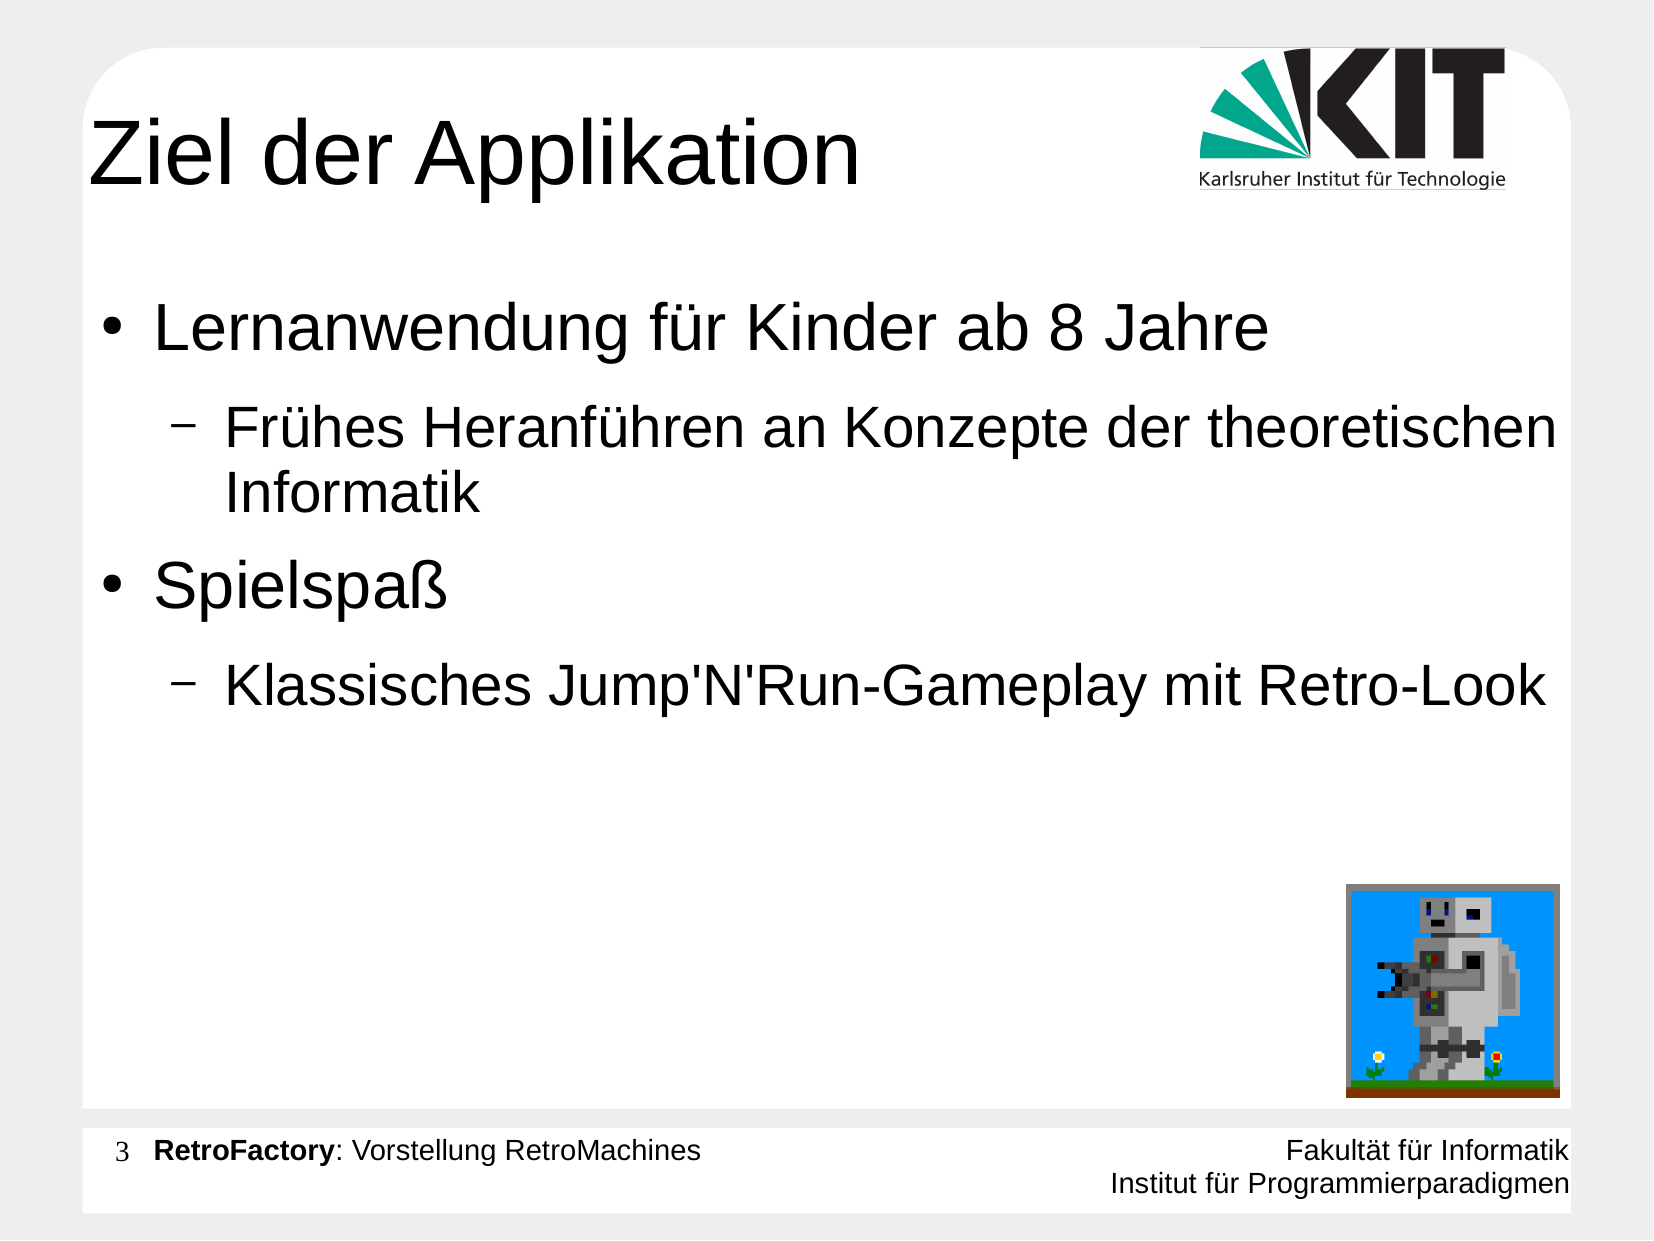

# Ziel der Applikation
Lernanwendung für Kinder ab 8 Jahre
Frühes Heranführen an Konzepte der theoretischen Informatik
Spielspaß
Klassisches Jump'N'Run-Gameplay mit Retro-Look
3